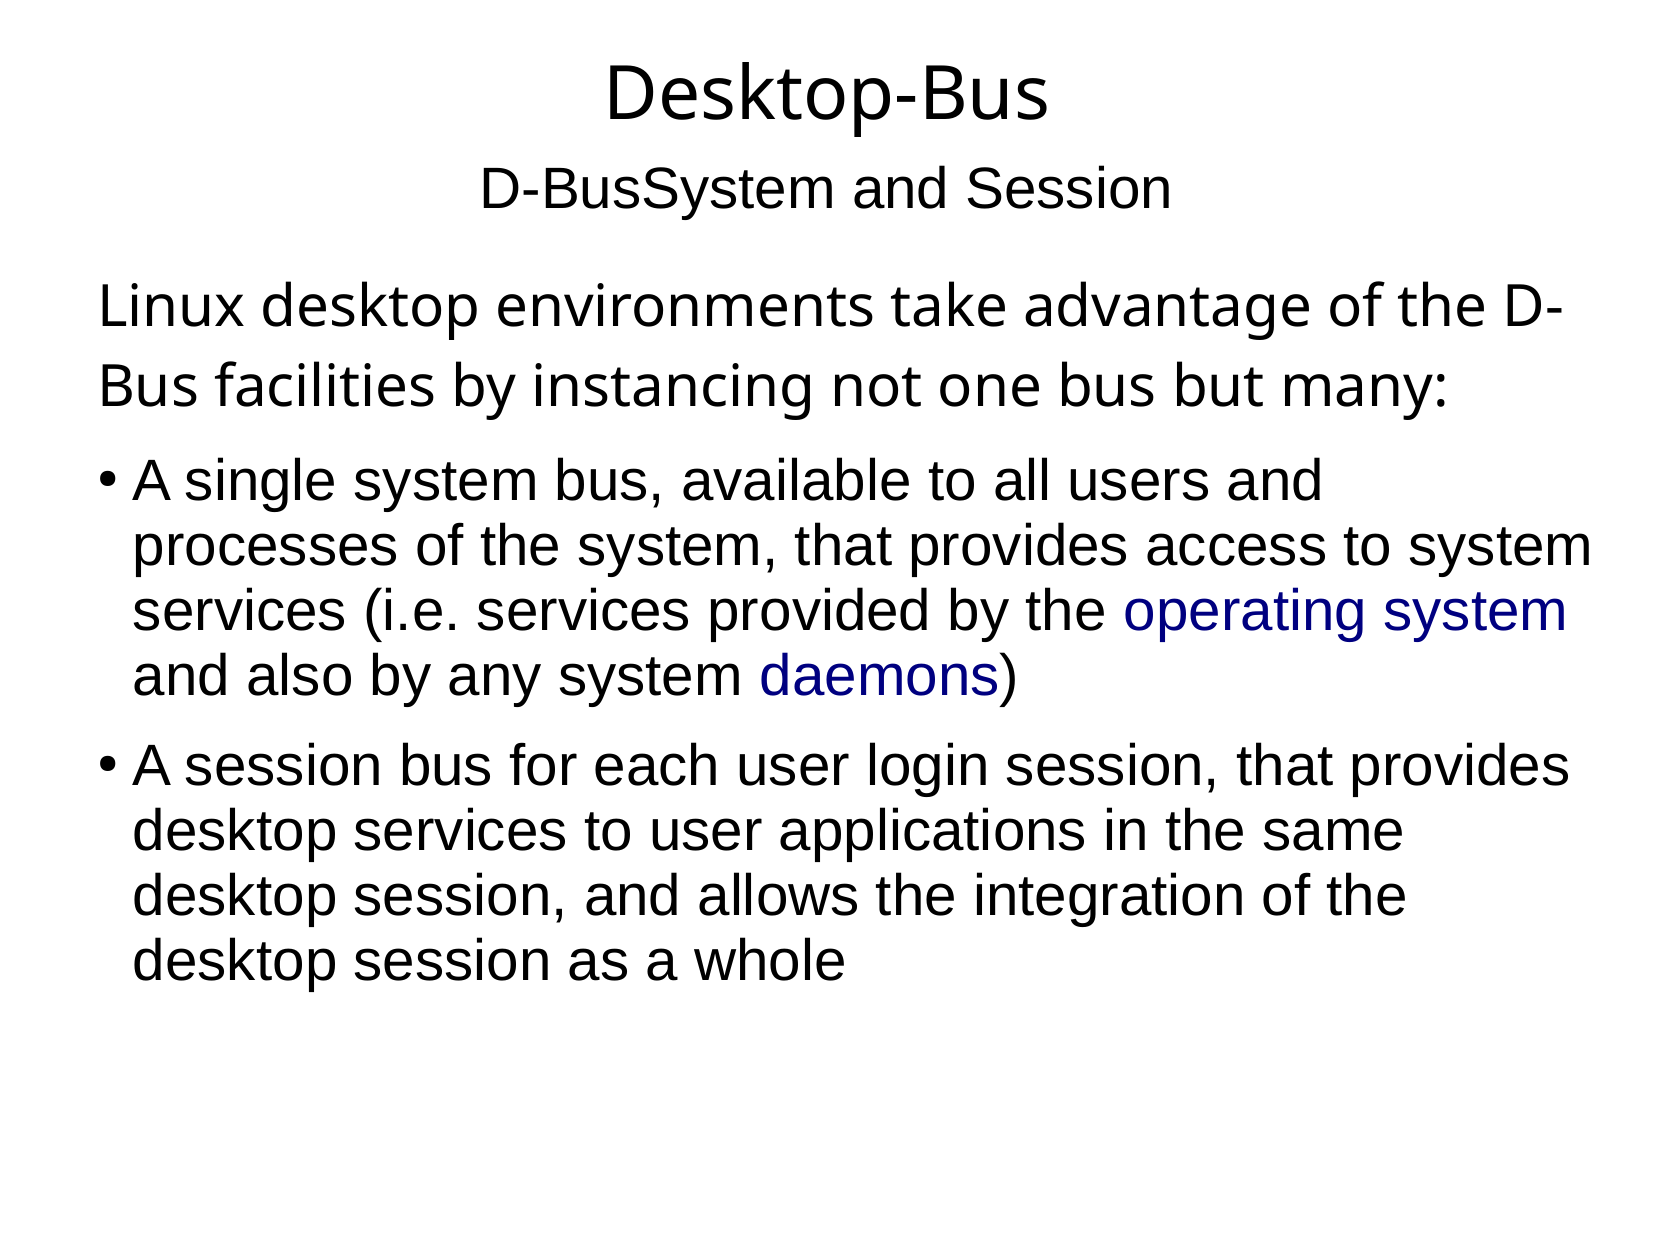

# Desktop-Bus
D-BusSystem and Session
Linux desktop environments take advantage of the D-Bus facilities by instancing not one bus but many:
A single system bus, available to all users and processes of the system, that provides access to system services (i.e. services provided by the operating system and also by any system daemons)
A session bus for each user login session, that provides desktop services to user applications in the same desktop session, and allows the integration of the desktop session as a whole